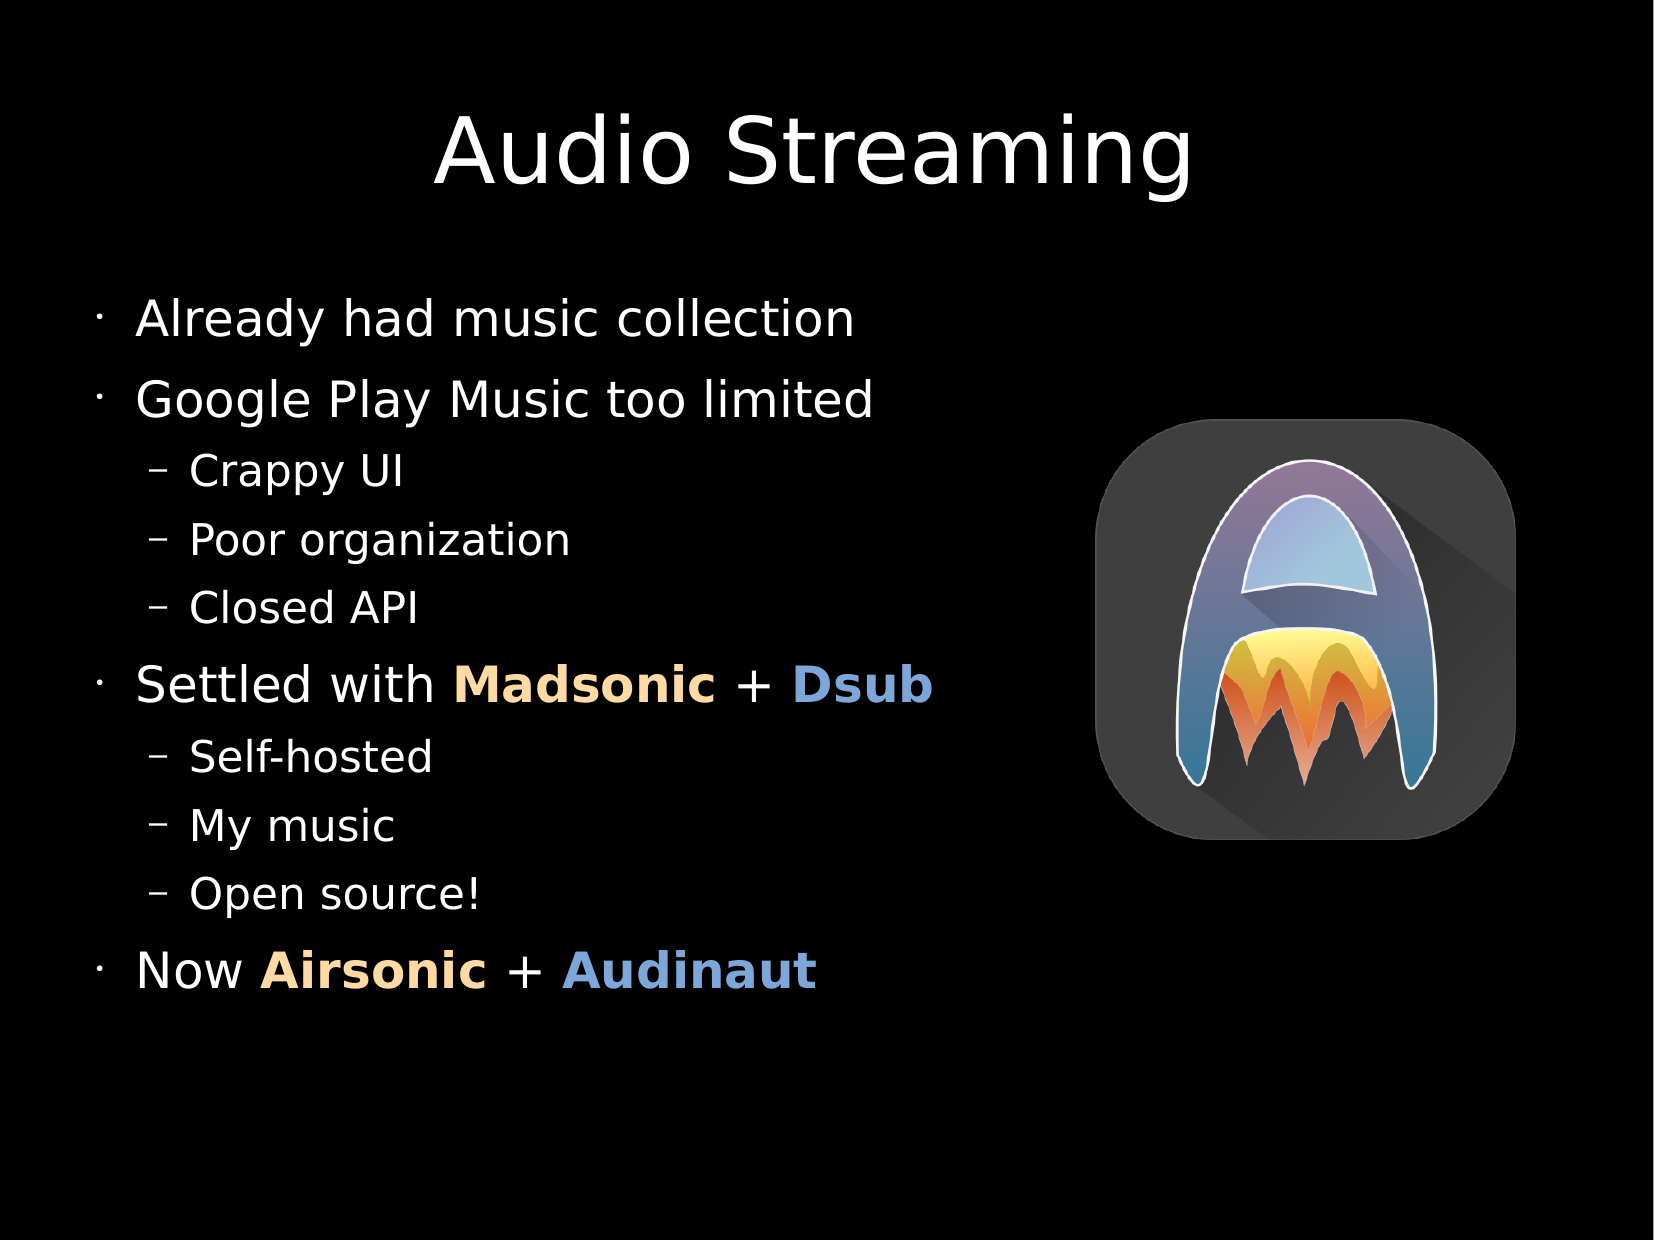

# Audio Streaming
Already had music collection
Google Play Music too limited
Crappy UI
Poor organization
Closed API
Settled with Madsonic + Dsub
Self-hosted
My music
Open source!
Now Airsonic + Audinaut